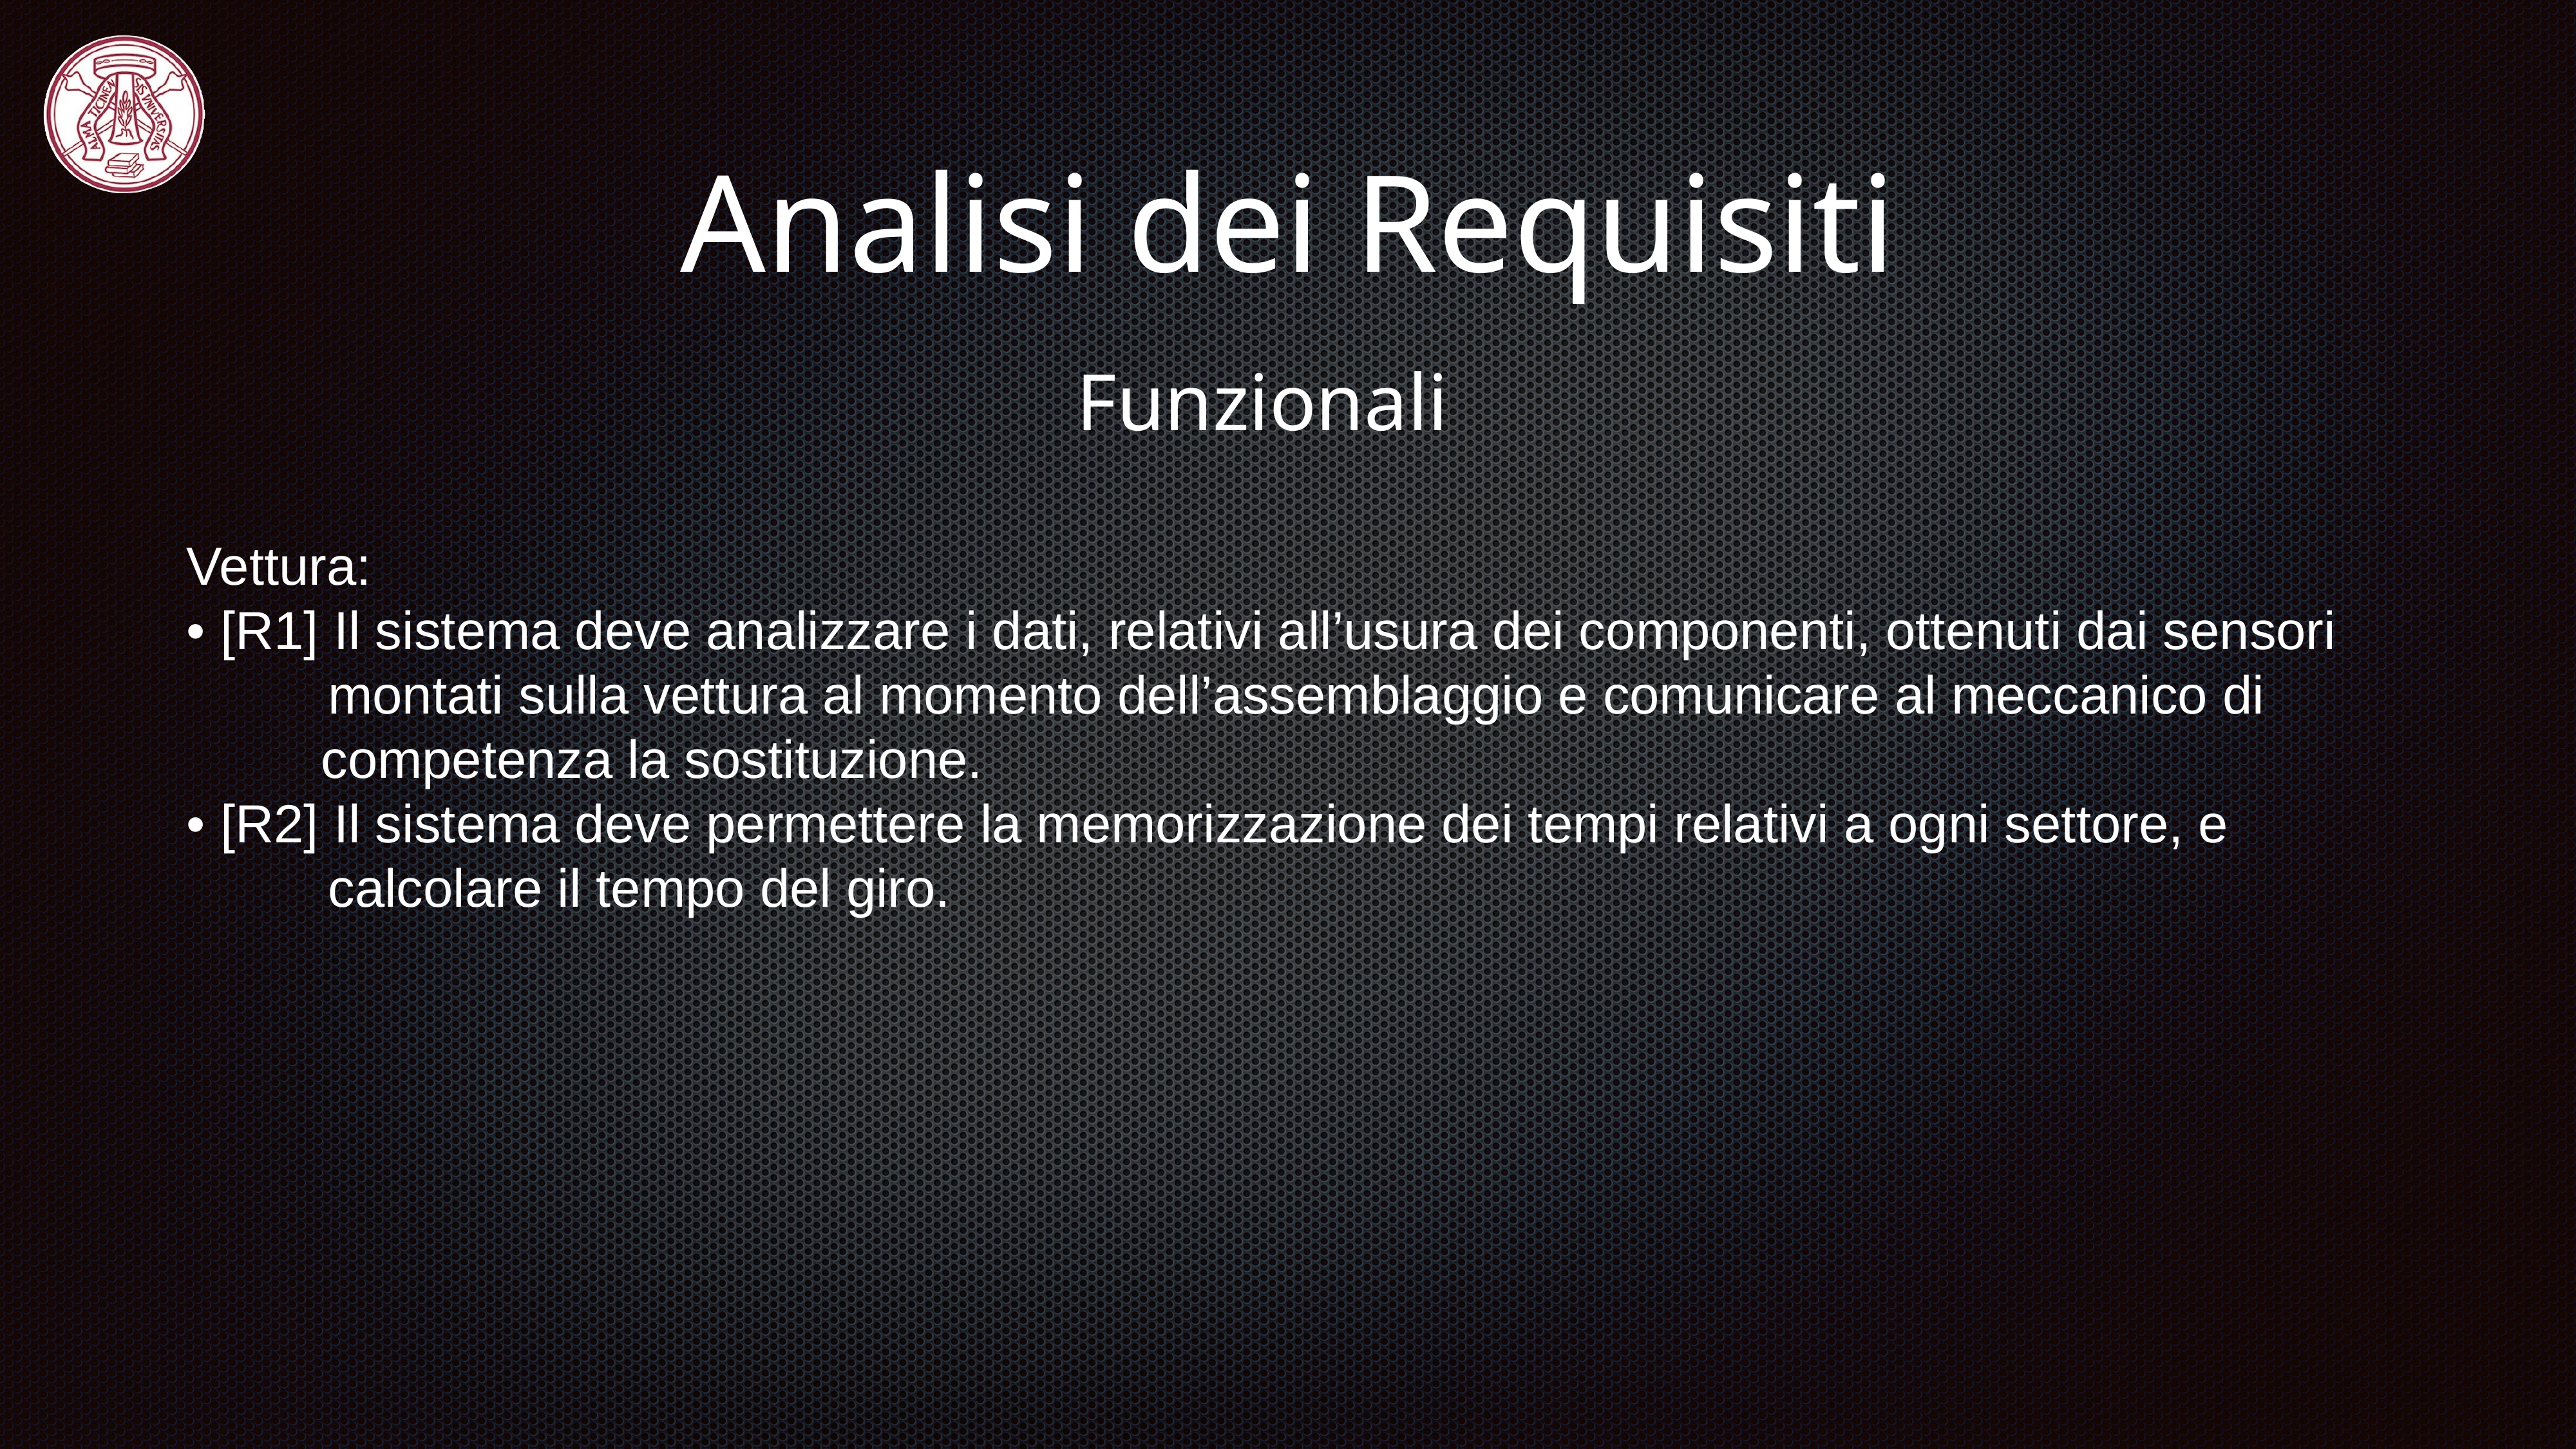

# Analisi dei Requisiti
Funzionali
Vettura:
• [R1] Il sistema deve analizzare i dati, relativi all’usura dei componenti, ottenuti dai sensori
	 montati sulla vettura al momento dell’assemblaggio e comunicare al meccanico di 	 competenza la sostituzione.
• [R2] Il sistema deve permettere la memorizzazione dei tempi relativi a ogni settore, e 		 calcolare il tempo del giro.